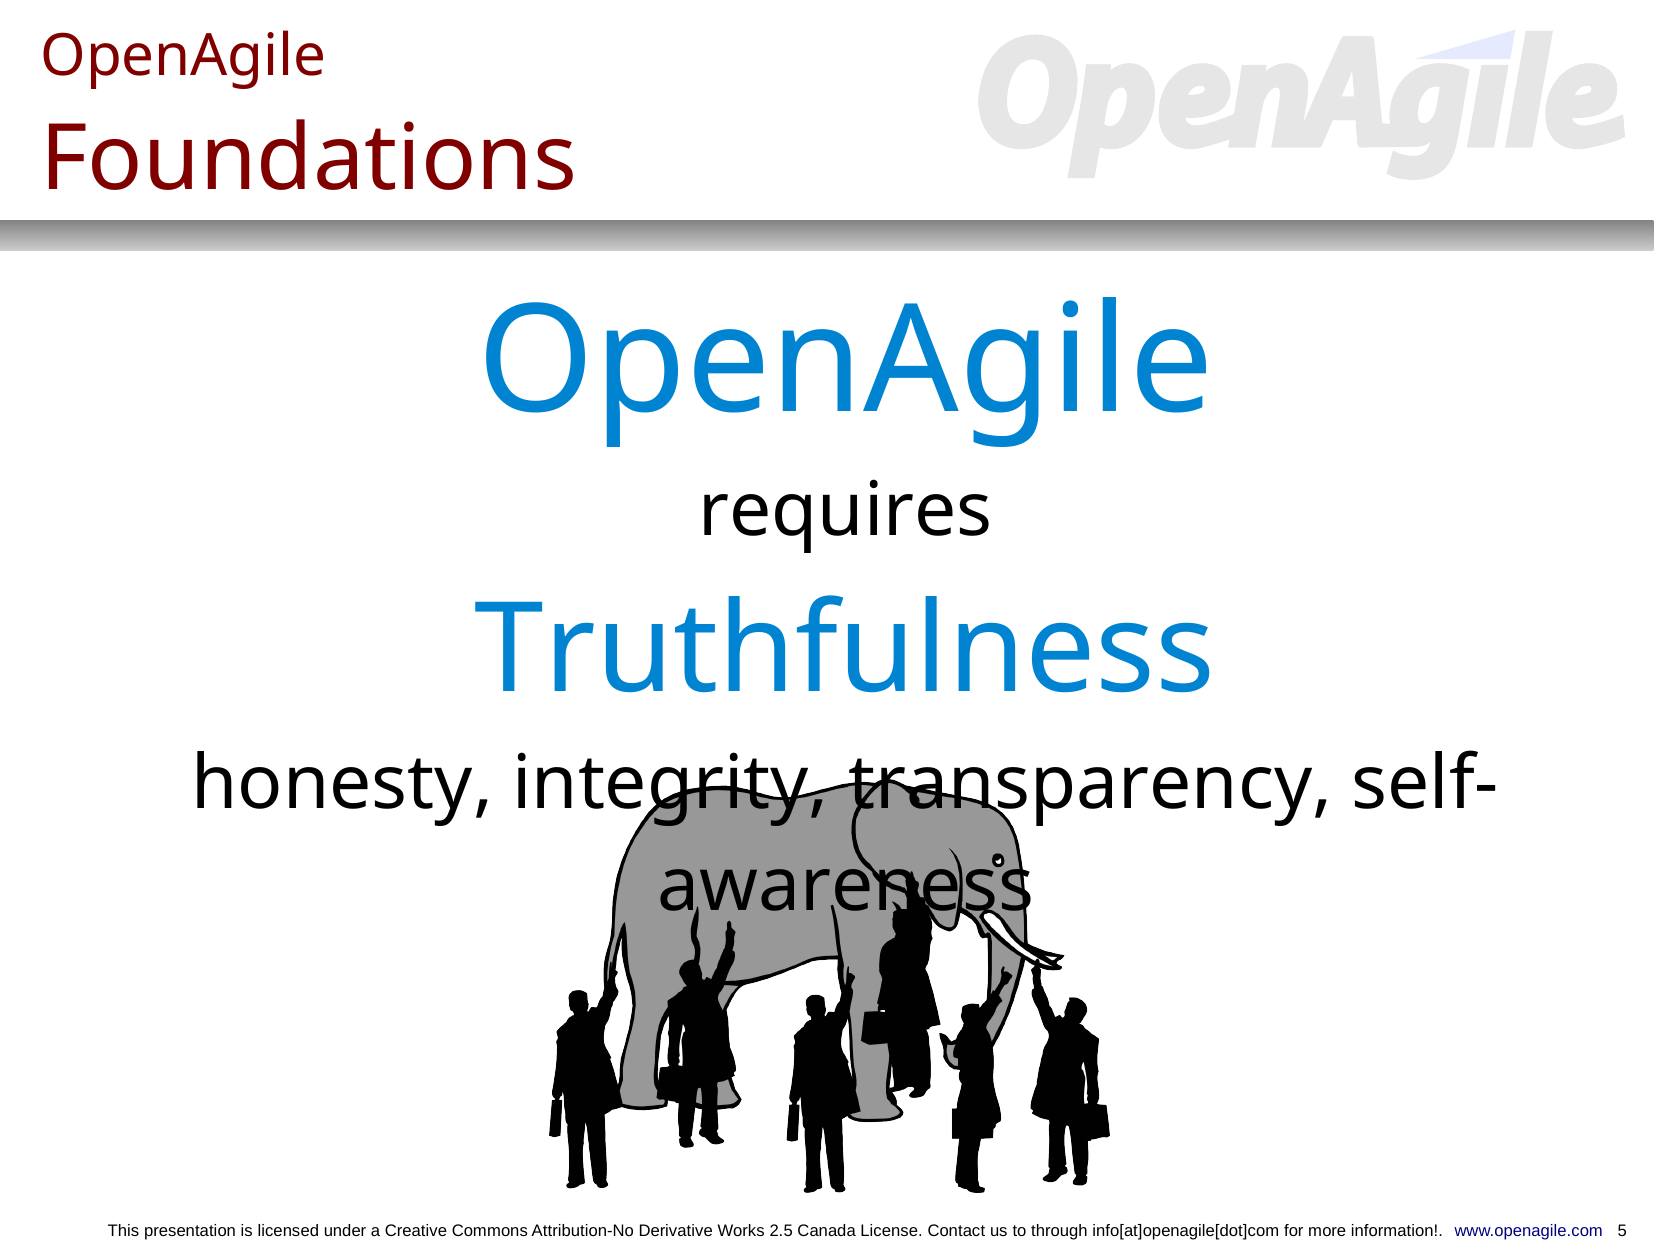

# OpenAgile Foundations
OpenAgile
requires
Truthfulness
honesty, integrity, transparency, self-awareness